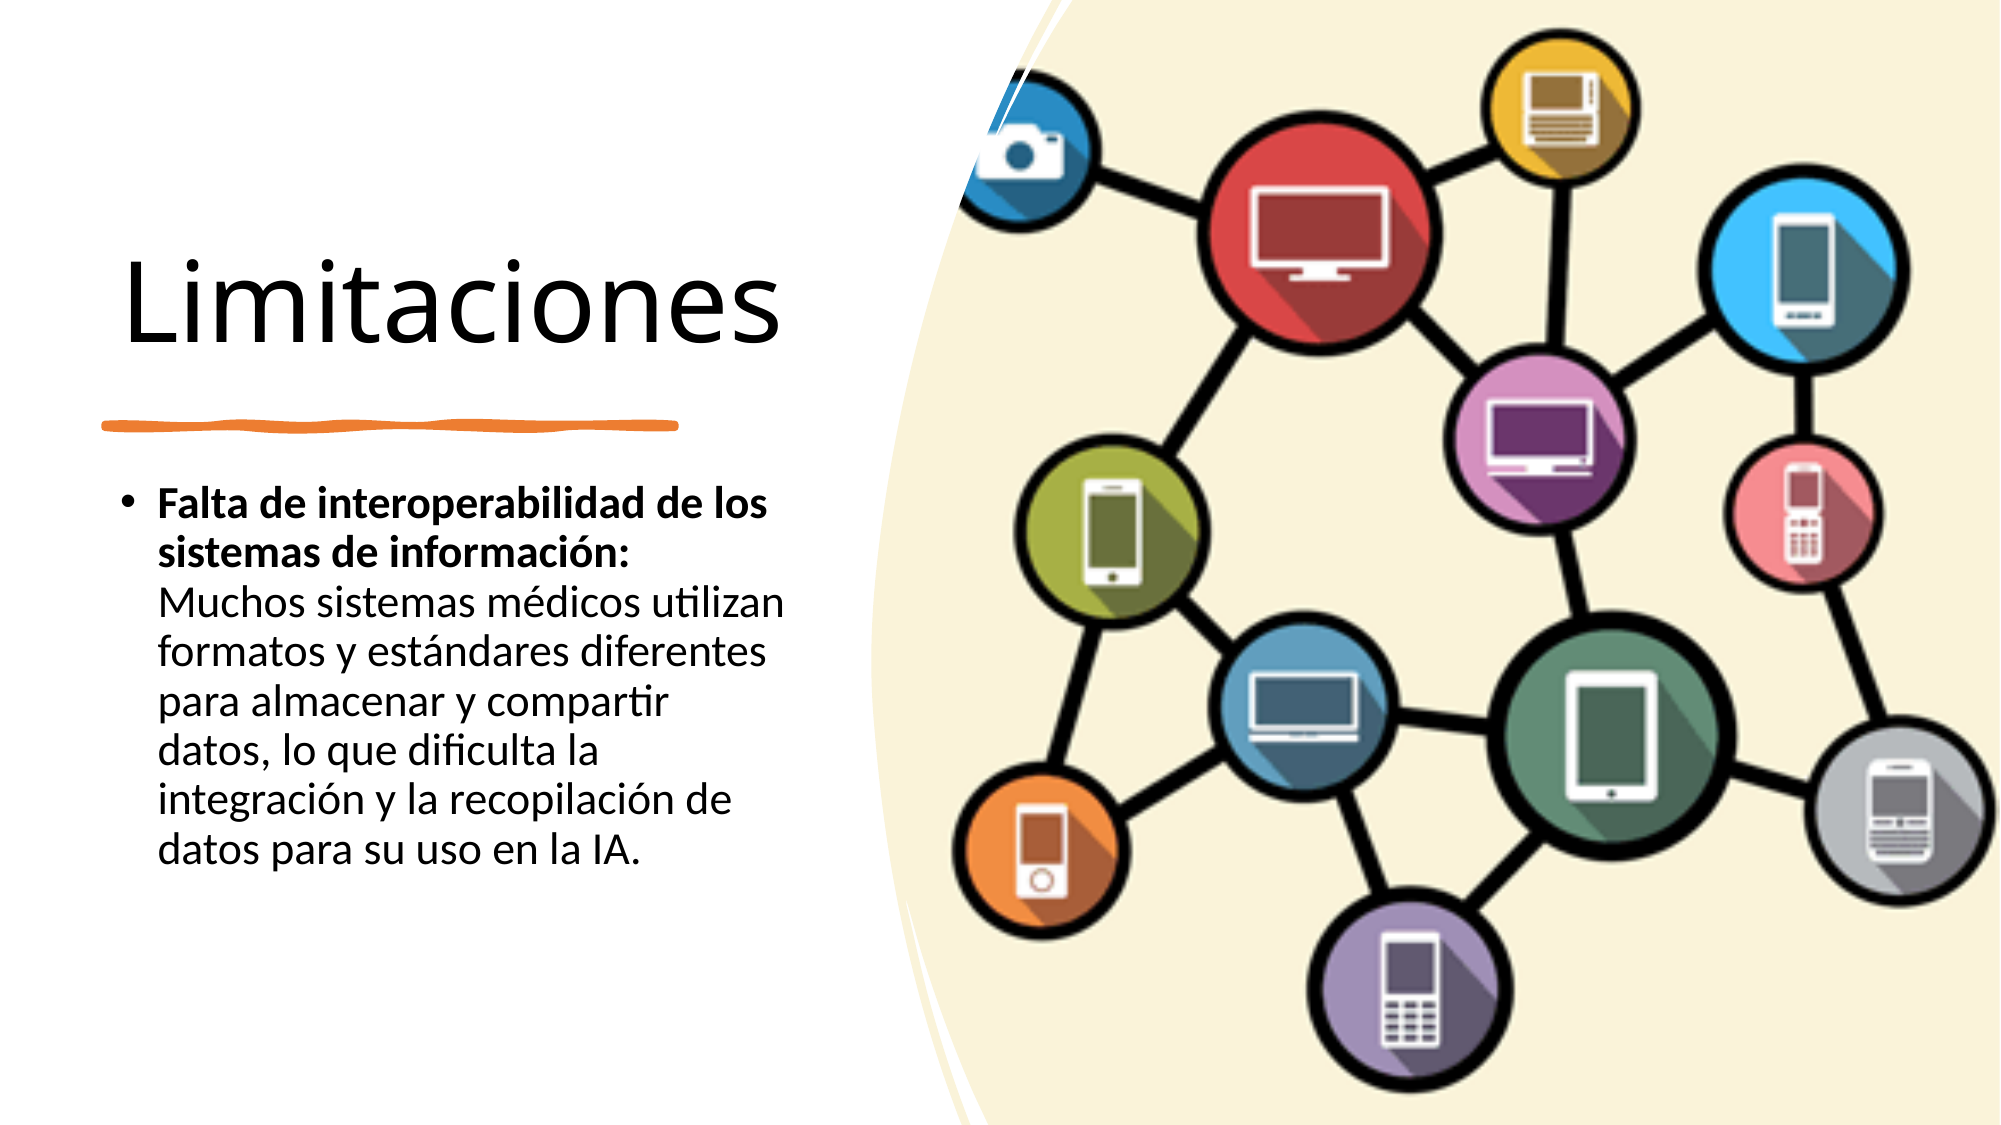

# Limitaciones
Falta de interoperabilidad de los sistemas de información: Muchos sistemas médicos utilizan formatos y estándares diferentes para almacenar y compartir datos, lo que dificulta la integración y la recopilación de datos para su uso en la IA.